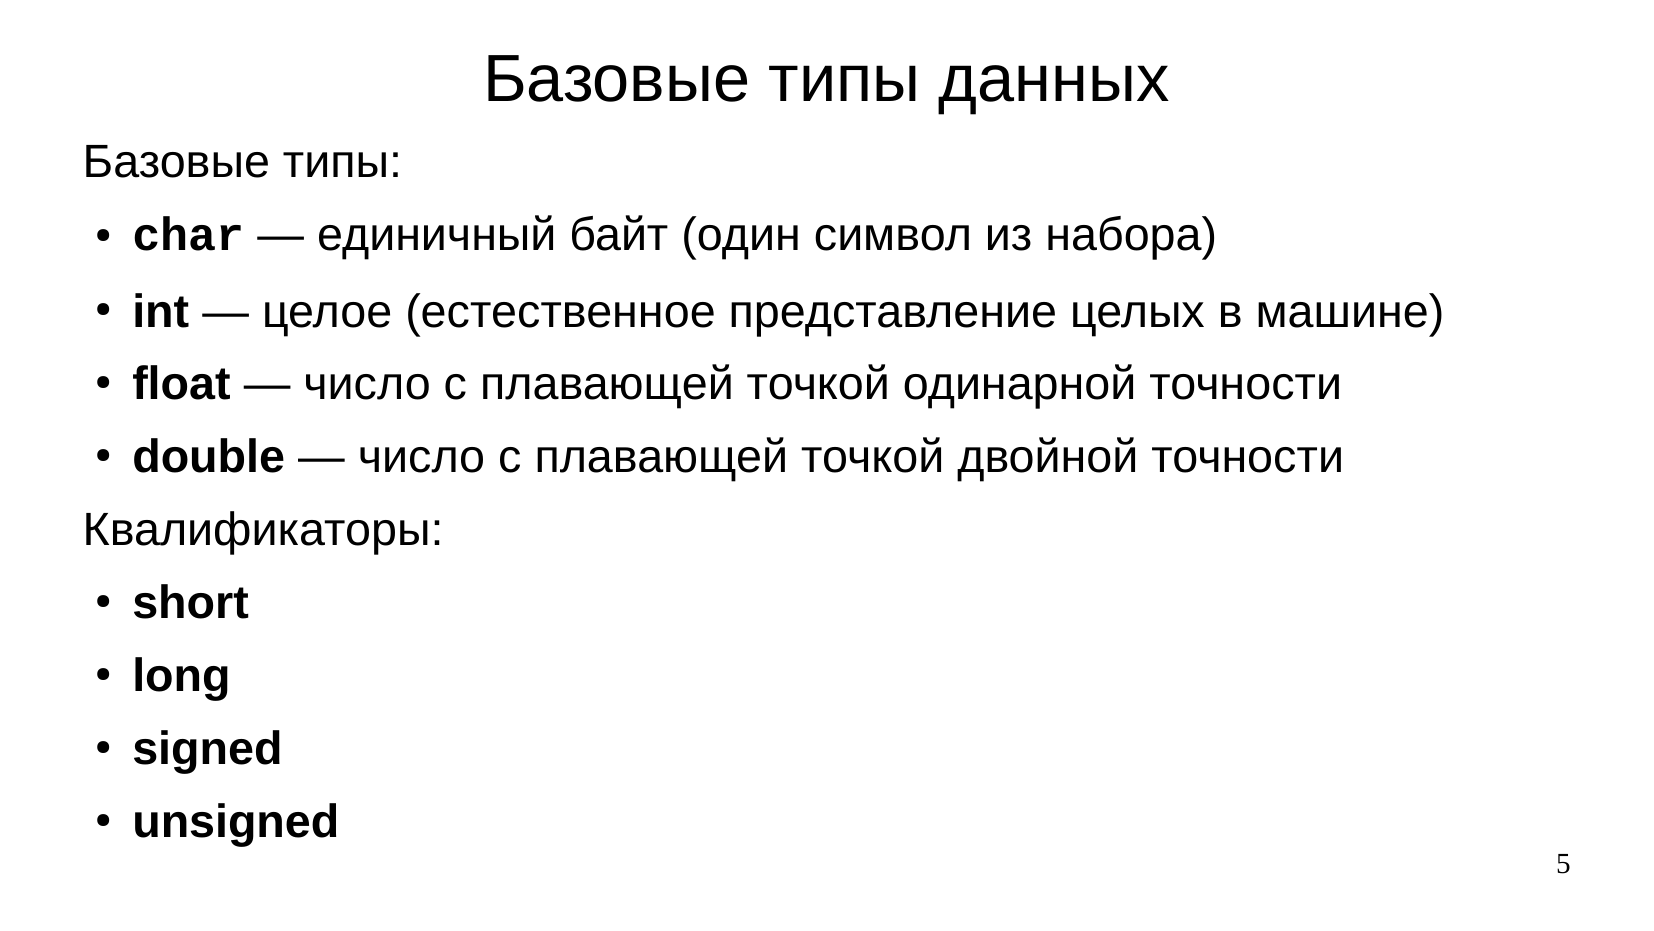

# Базовые типы данных
Базовые типы:
char — единичный байт (один символ из набора)
int — целое (естественное представление целых в машине)
float — число с плавающей точкой одинарной точности
double — число с плавающей точкой двойной точности
Квалификаторы:
short
long
signed
unsigned
5